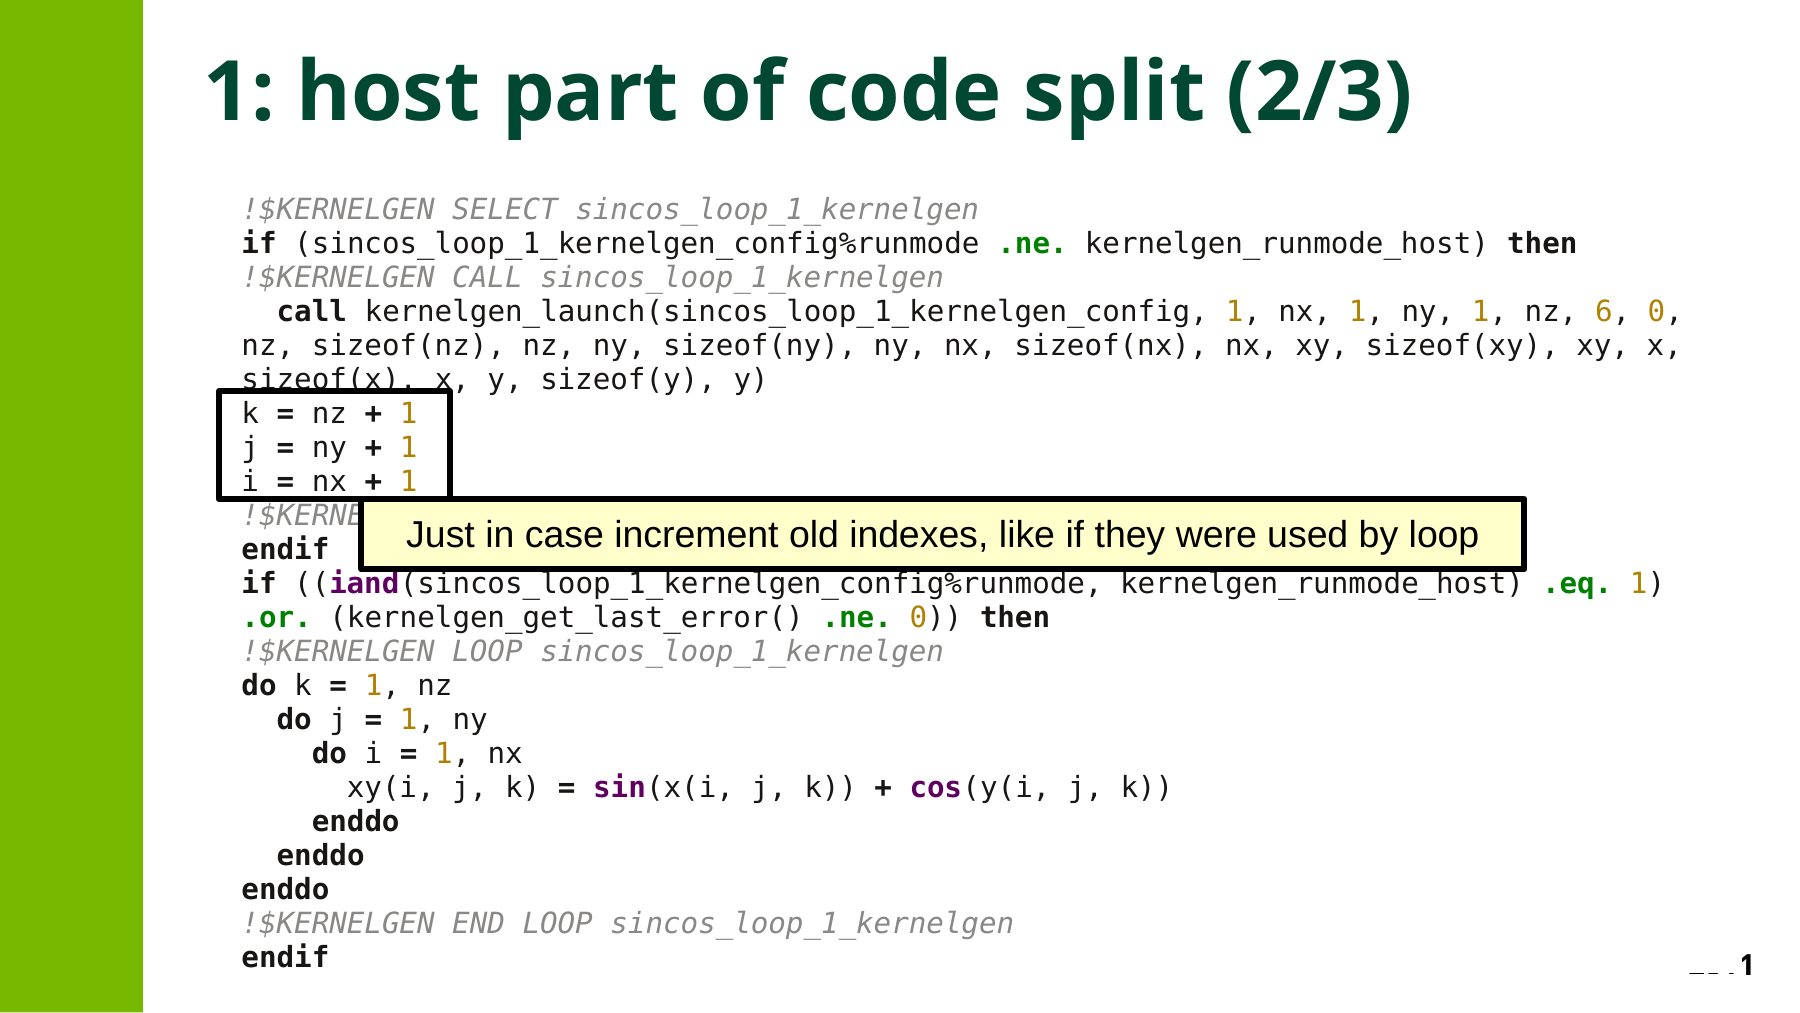

# 1: host part of code split (2/3)
Just in case increment old indexes, like if they were used by loop